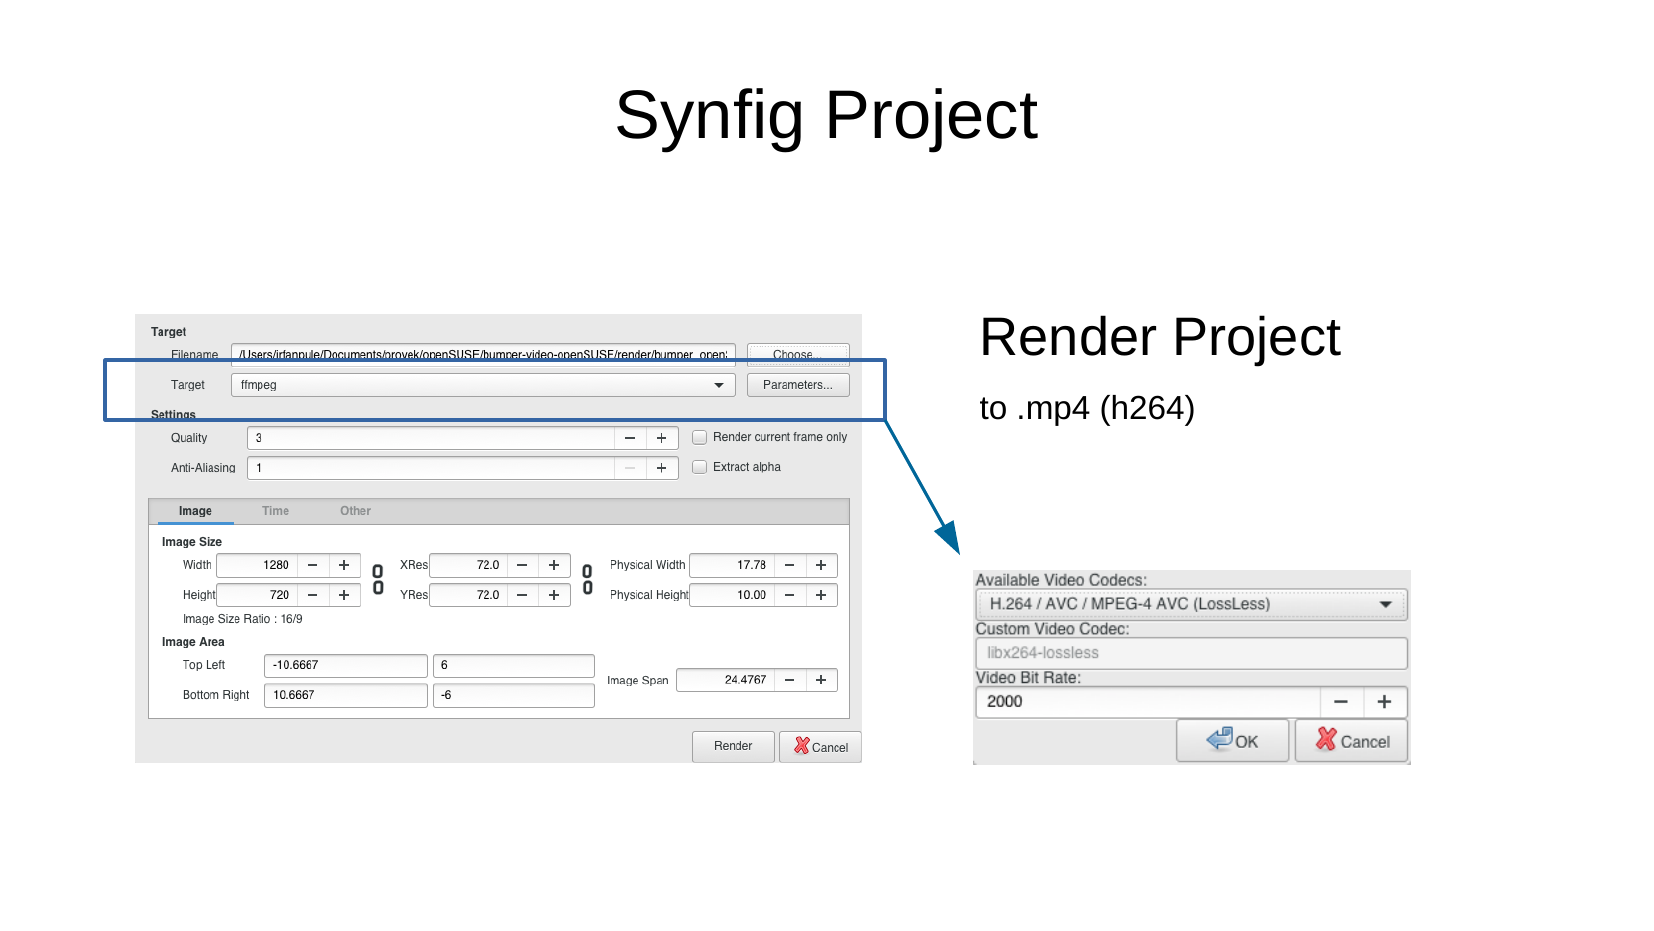

# Synfig Project
Render Project
to .mp4 (h264)